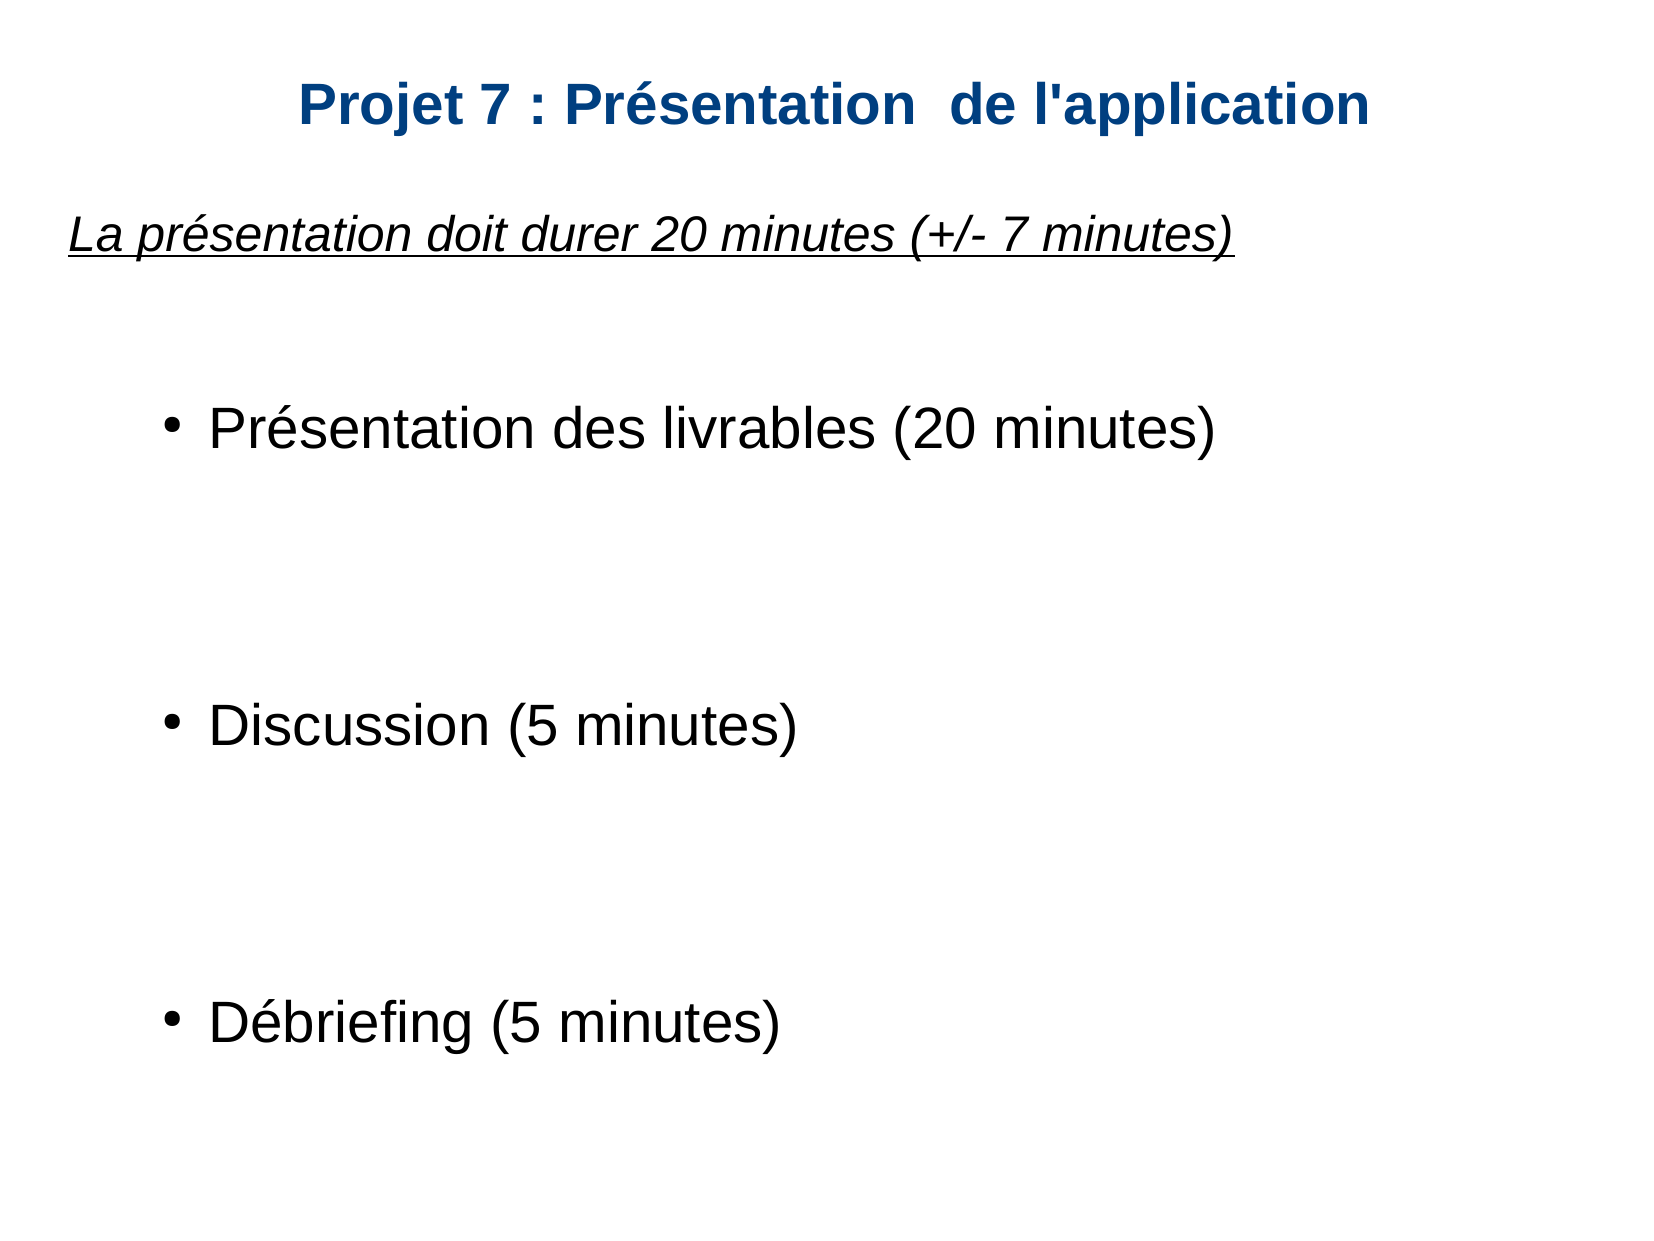

# Projet 7 : Présentation de l'application
 	La présentation doit durer 20 minutes (+/- 7 minutes)
Présentation des livrables (20 minutes)
Discussion (5 minutes)
Débriefing (5 minutes)